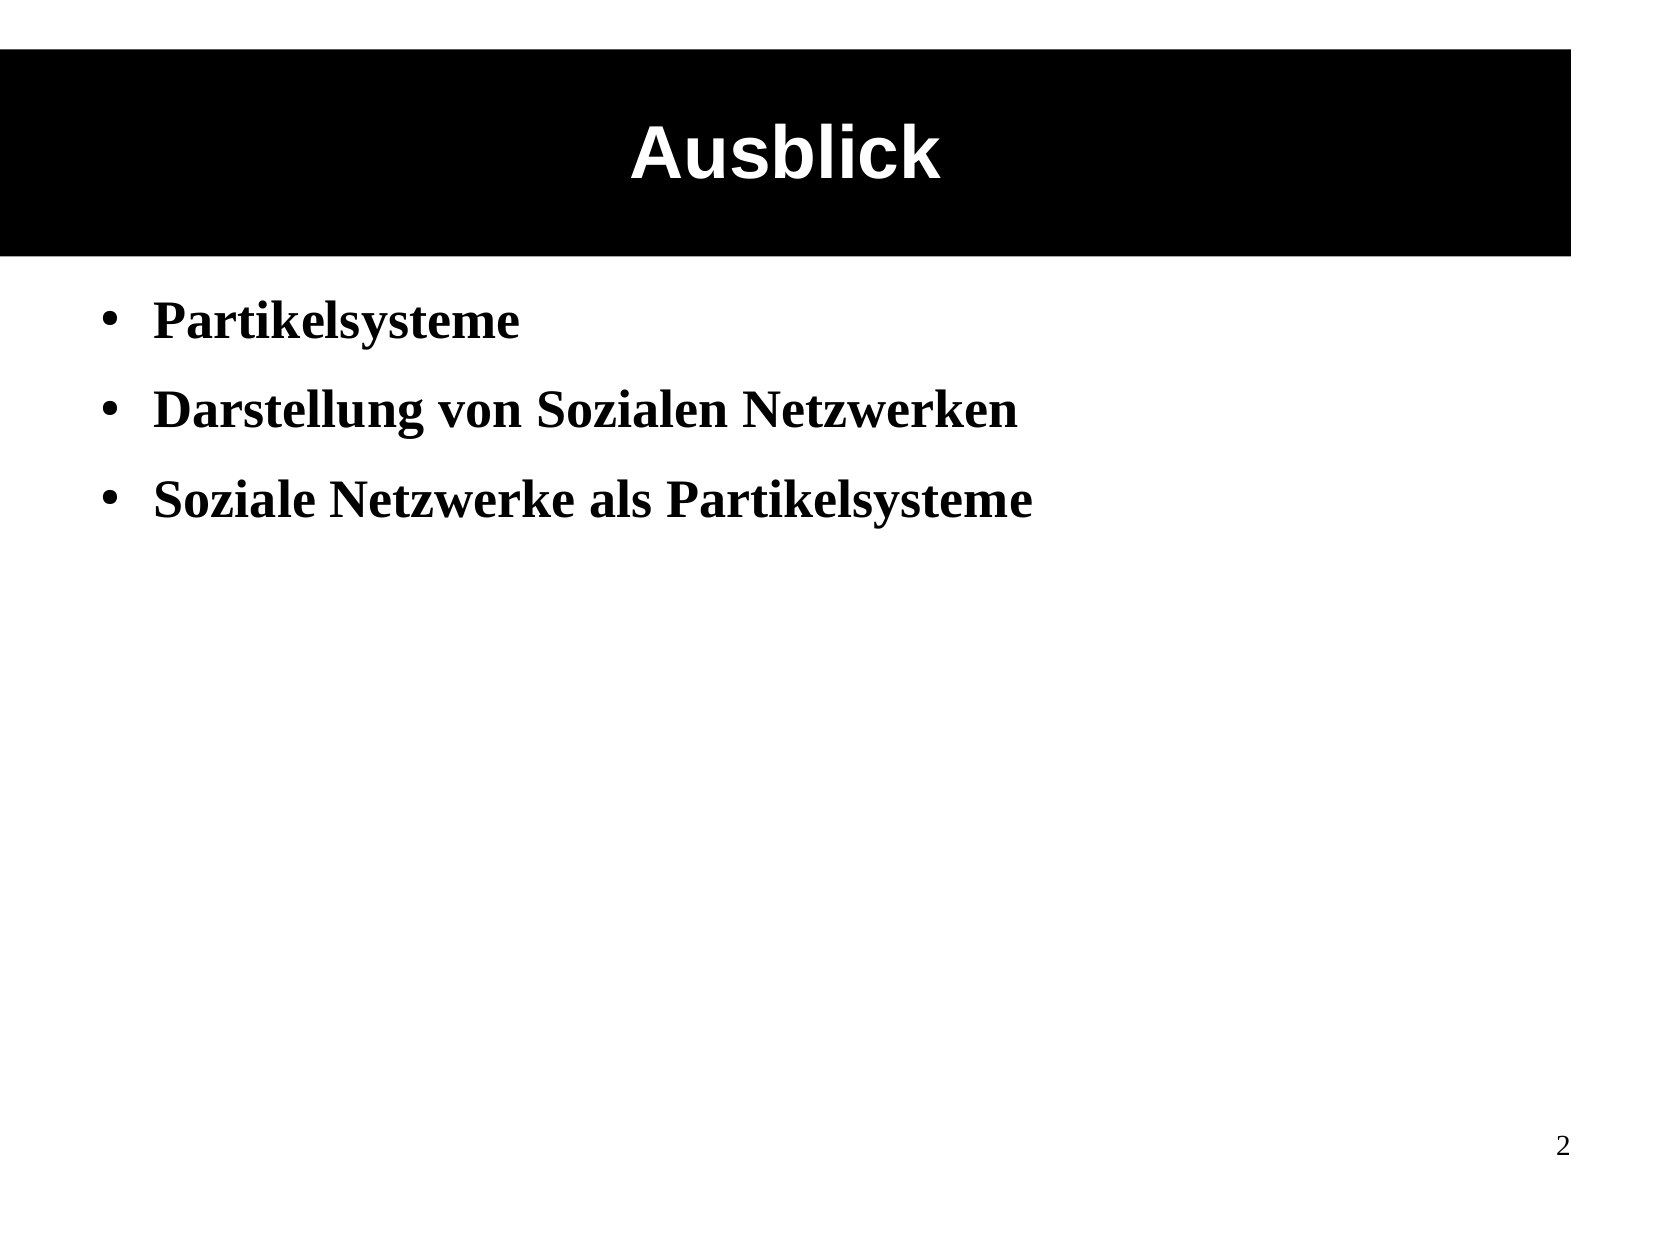

# Ausblick
Partikelsysteme
Darstellung von Sozialen Netzwerken
Soziale Netzwerke als Partikelsysteme
2